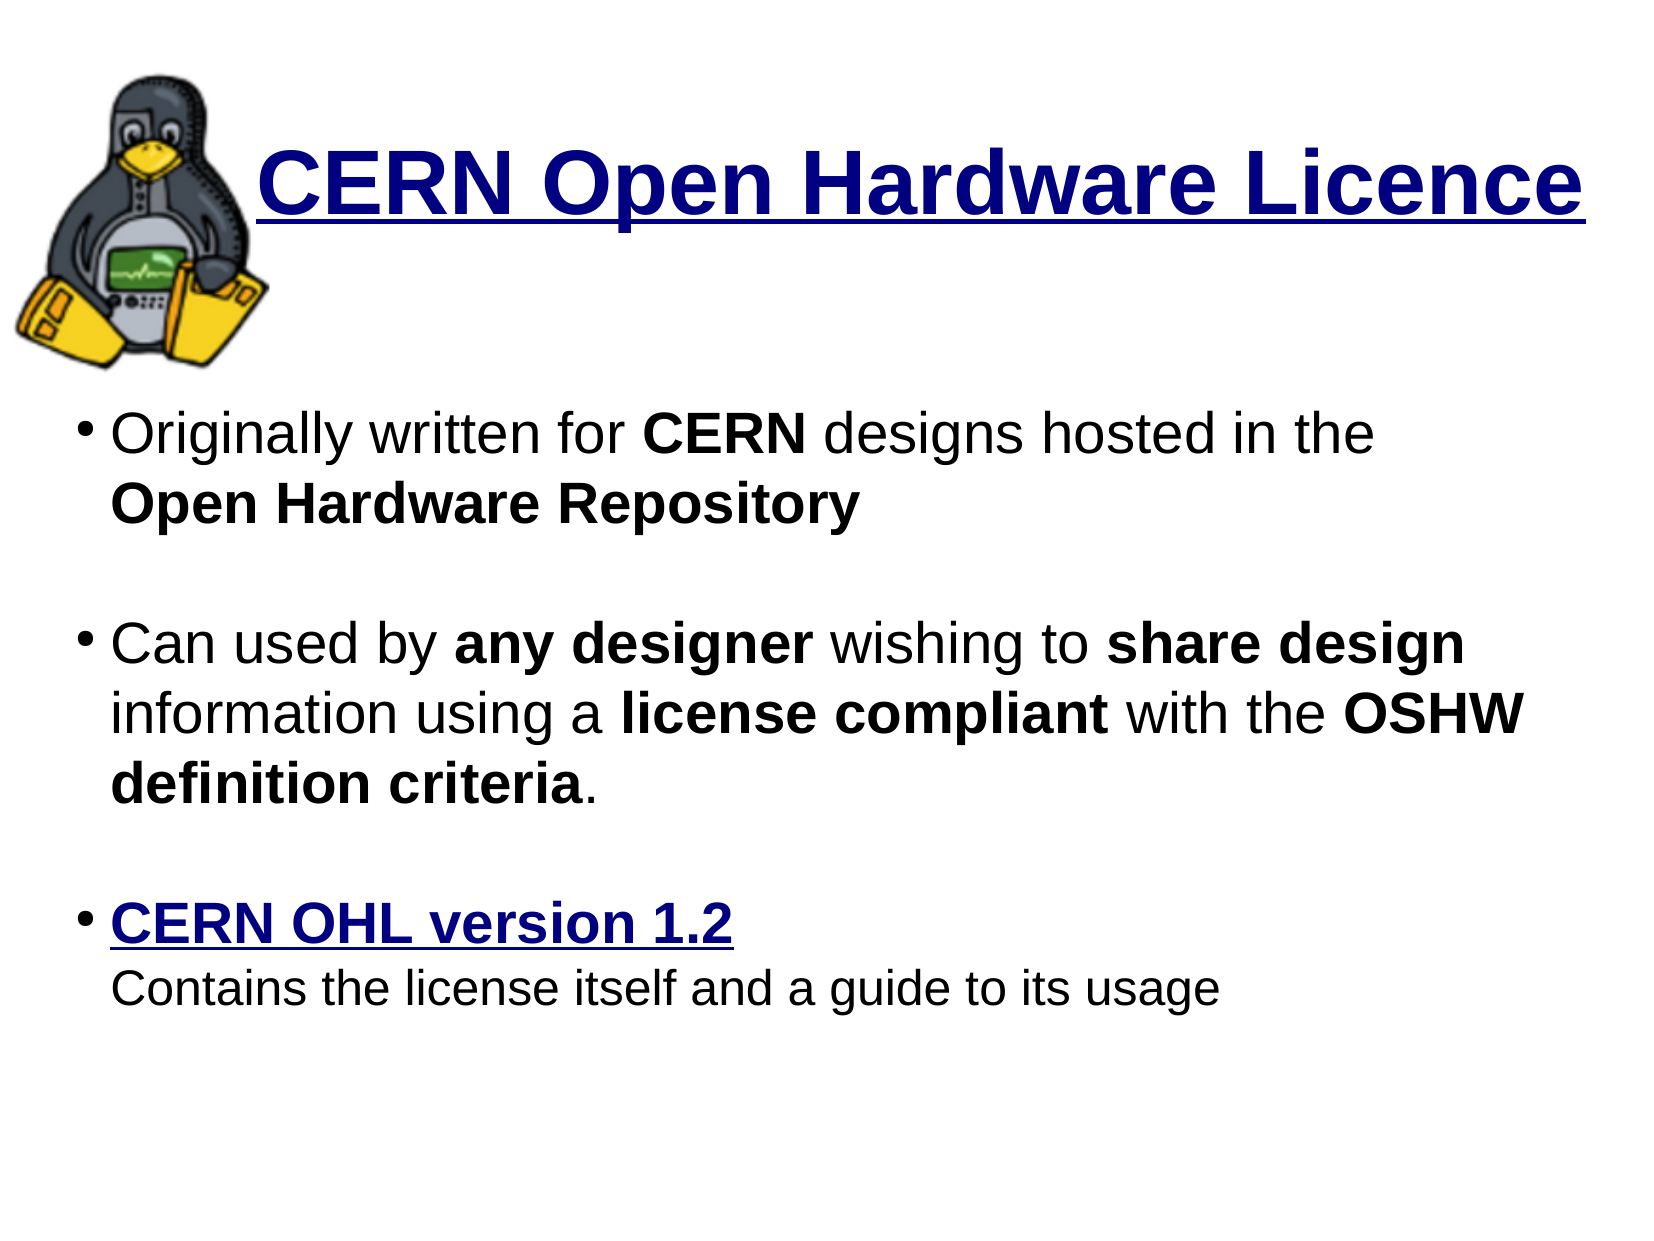

# CERN Open Hardware Licence
Originally written for CERN designs hosted in the Open Hardware Repository
Can used by any designer wishing to share design information using a license compliant with the OSHW definition criteria.
CERN OHL version 1.2
Contains the license itself and a guide to its usage